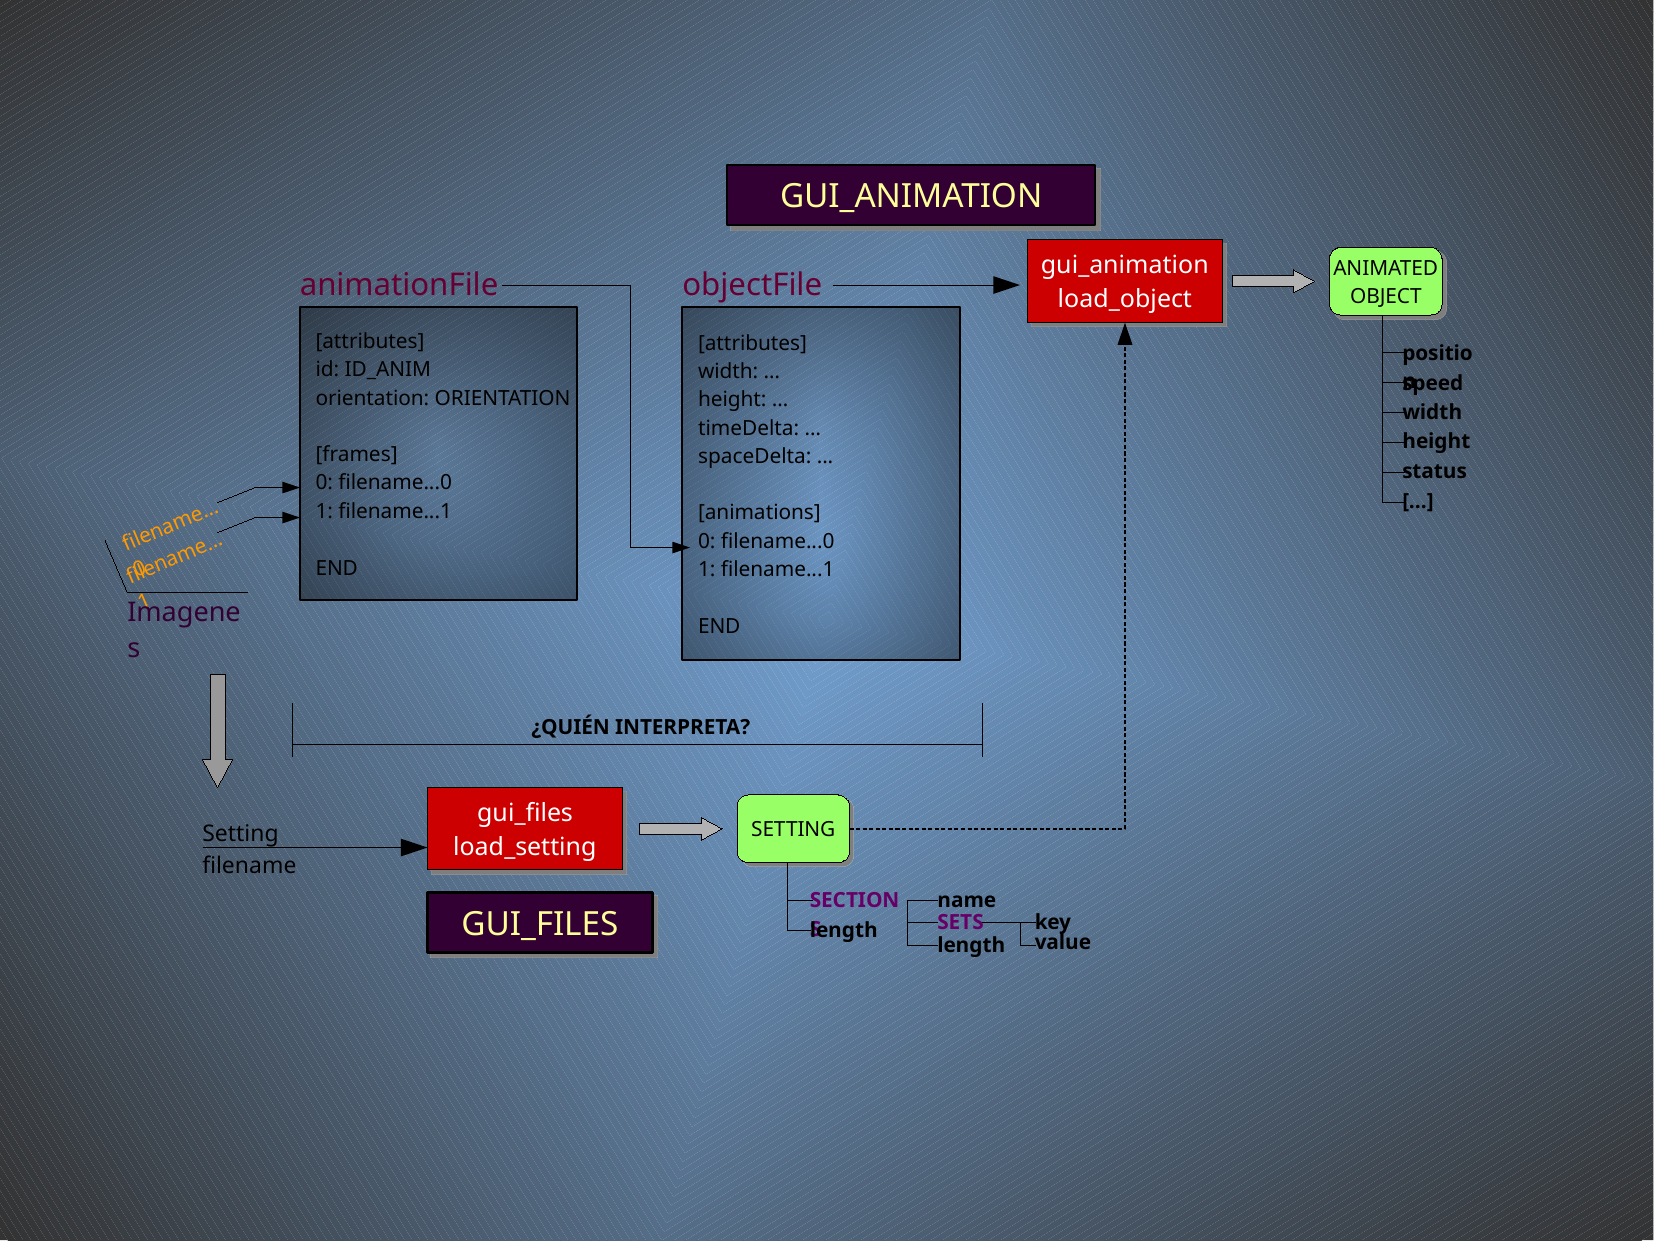

GUI_ANIMATION
gui_animation
load_object
ANIMATED
OBJECT
animationFile
objectFile
[attributes]
id: ID_ANIM
orientation: ORIENTATION
[frames]
0: filename...0
1: filename...1
END
[attributes]
width: …
height: …
timeDelta: …
spaceDelta: ...
[animations]
0: filename...0
1: filename...1
END
position
speed
width
height
status
[...]
filename...0
filename...1
Imagenes
gui_files
load_setting
SETTING
Setting filename
name
SECTIONS
GUI_FILES
SETS
key
length
value
length